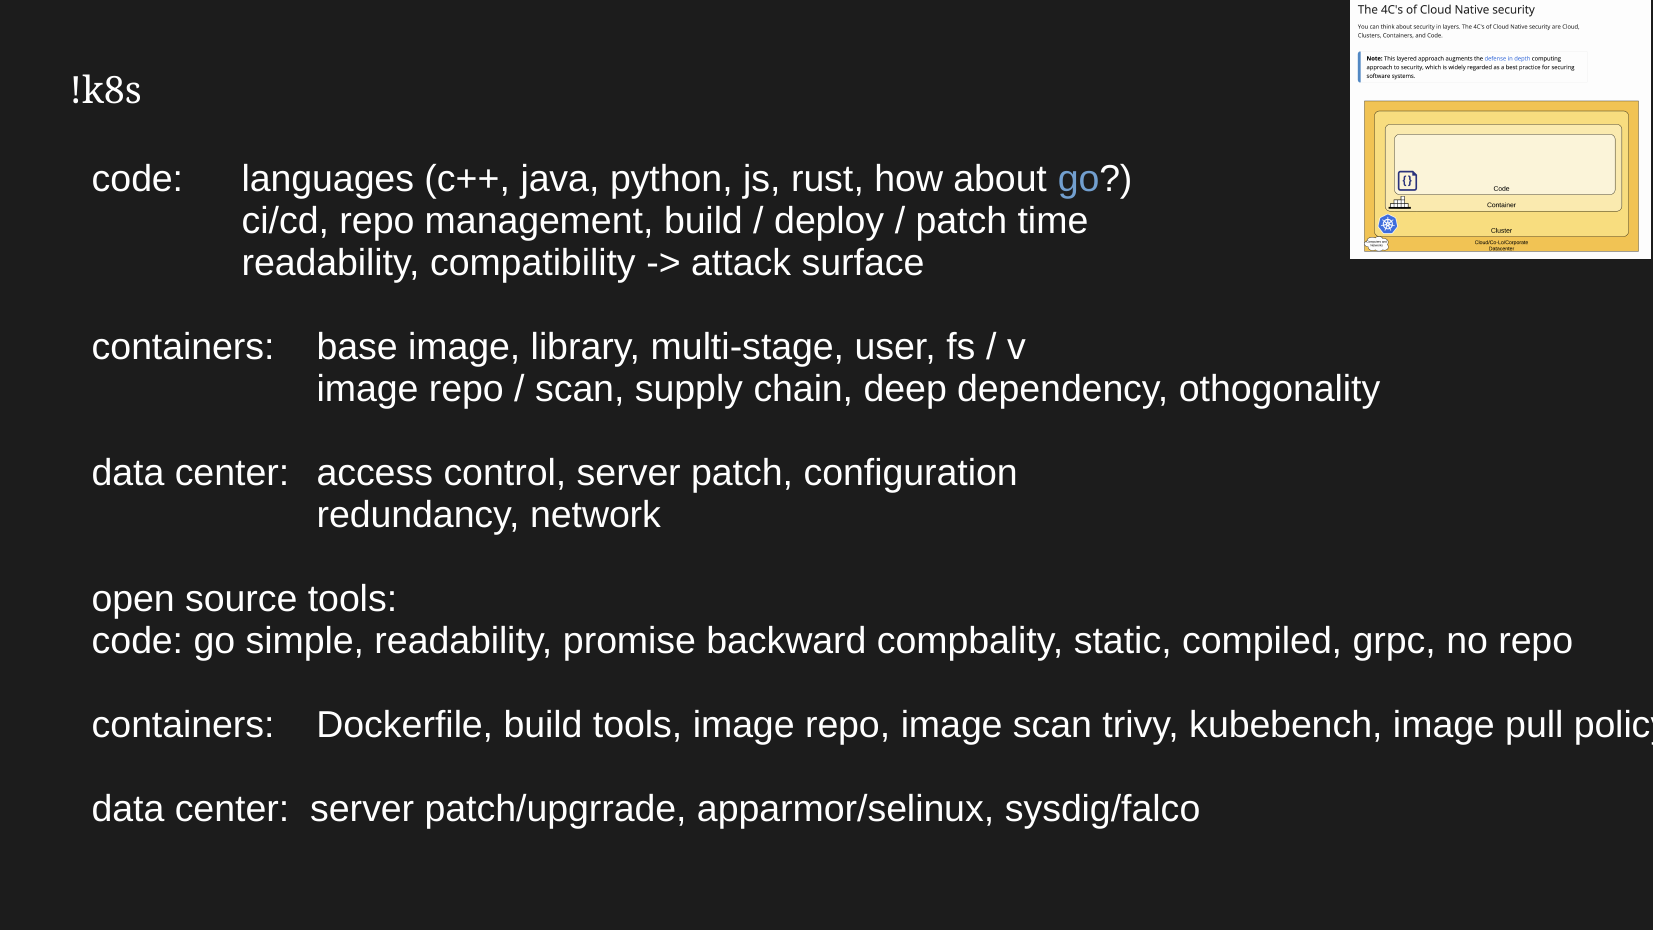

!k8s
code: 	languages (c++, java, python, js, rust, how about go?)
		ci/cd, repo management, build / deploy / patch time
 		readability, compatibility -> attack surface
containers: 	base image, library, multi-stage, user, fs / v
			image repo / scan, supply chain, deep dependency, othogonality
data center: 	access control, server patch, configuration
			redundancy, network
open source tools:
code: go simple, readability, promise backward compbality, static, compiled, grpc, no repo
containers: Dockerfile, build tools, image repo, image scan trivy, kubebench, image pull policy
data center: server patch/upgrrade, apparmor/selinux, sysdig/falco